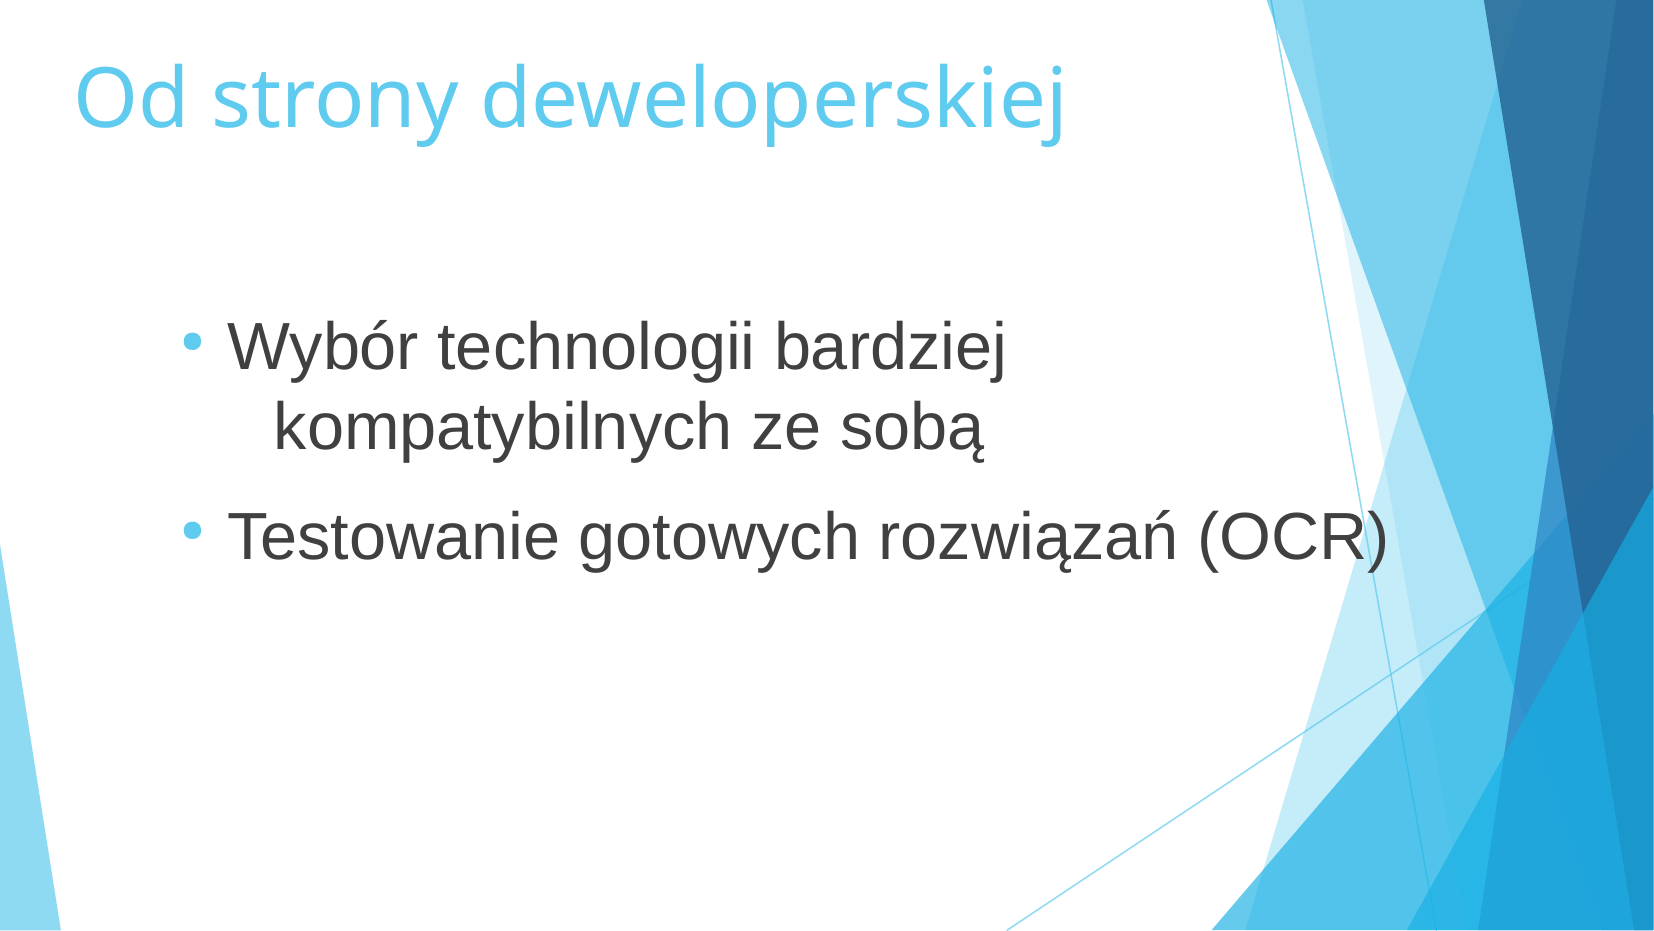

# Od strony deweloperskiej
Wybór technologii bardziej
kompatybilnych ze sobą
Testowanie gotowych rozwiązań (OCR)